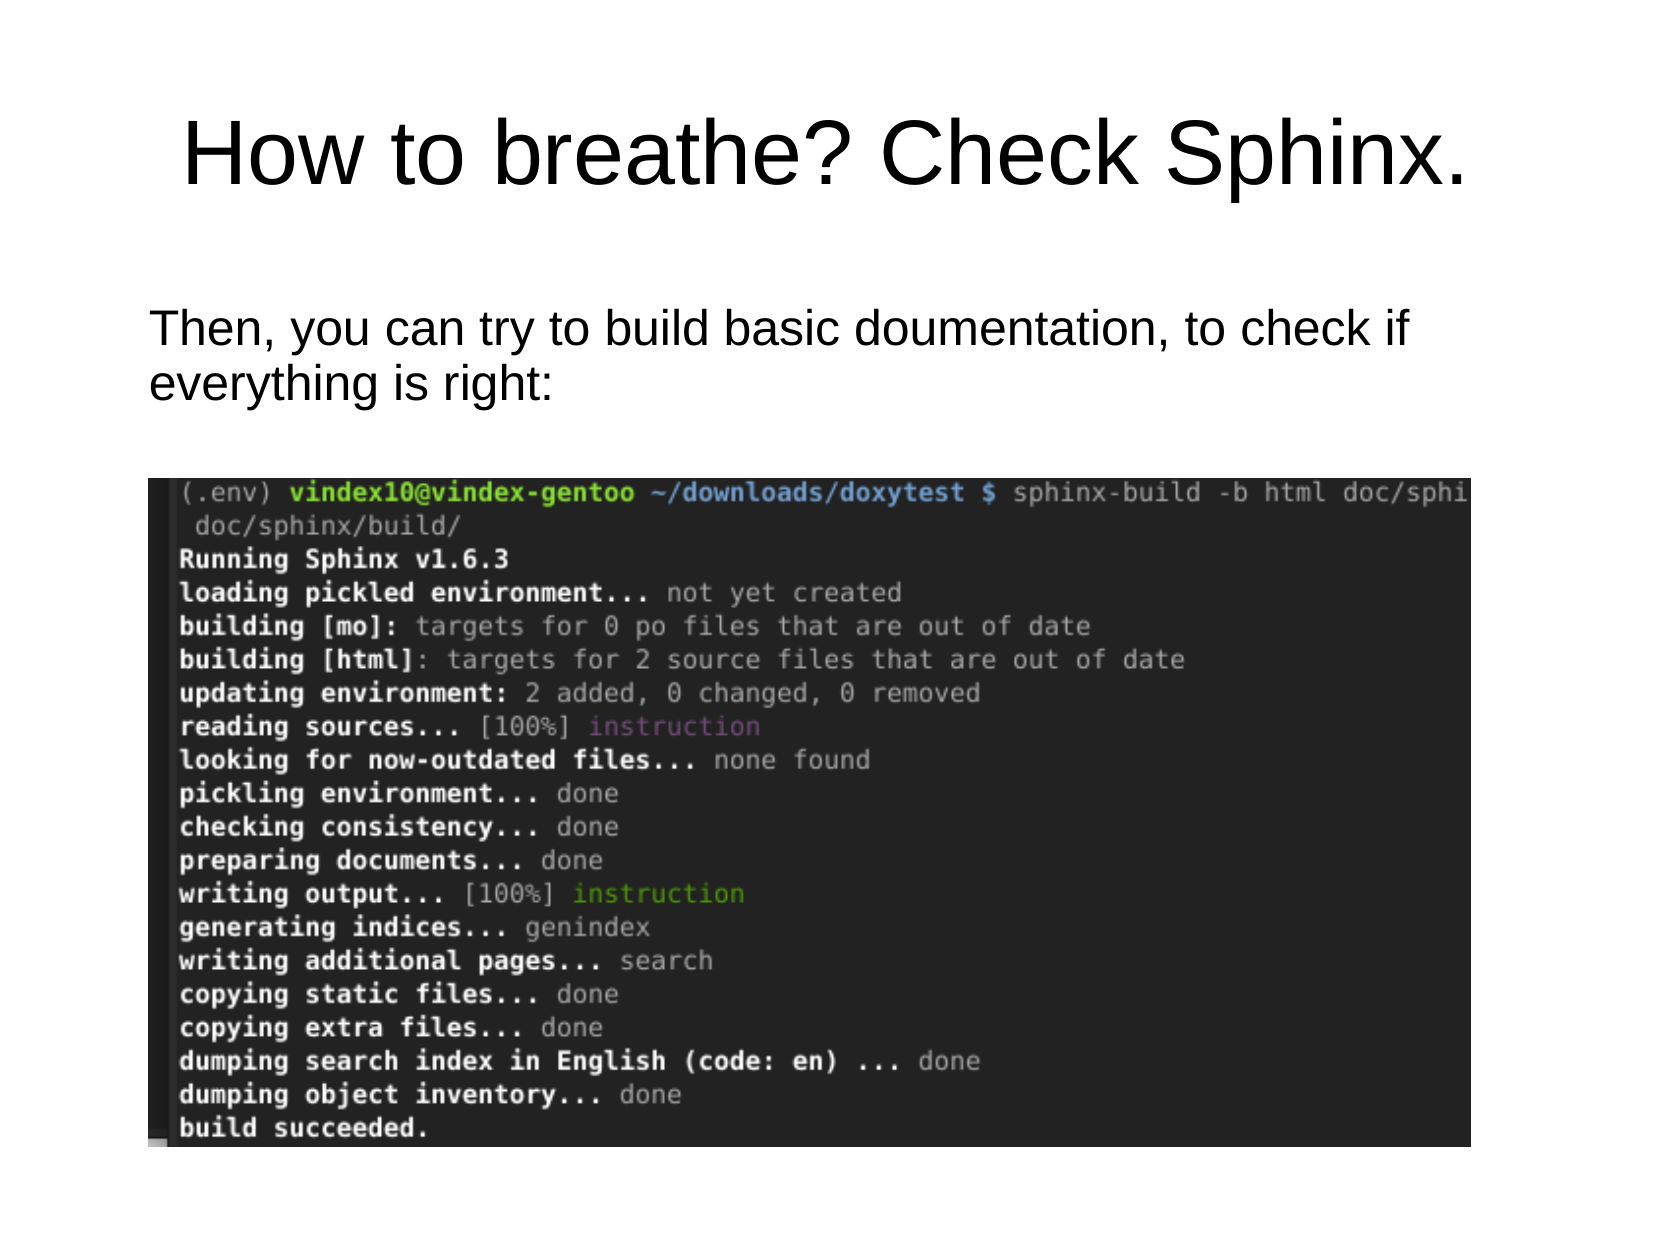

# How to breathe? Check Sphinx.
Then, you can try to build basic doumentation, to check if everything is right: